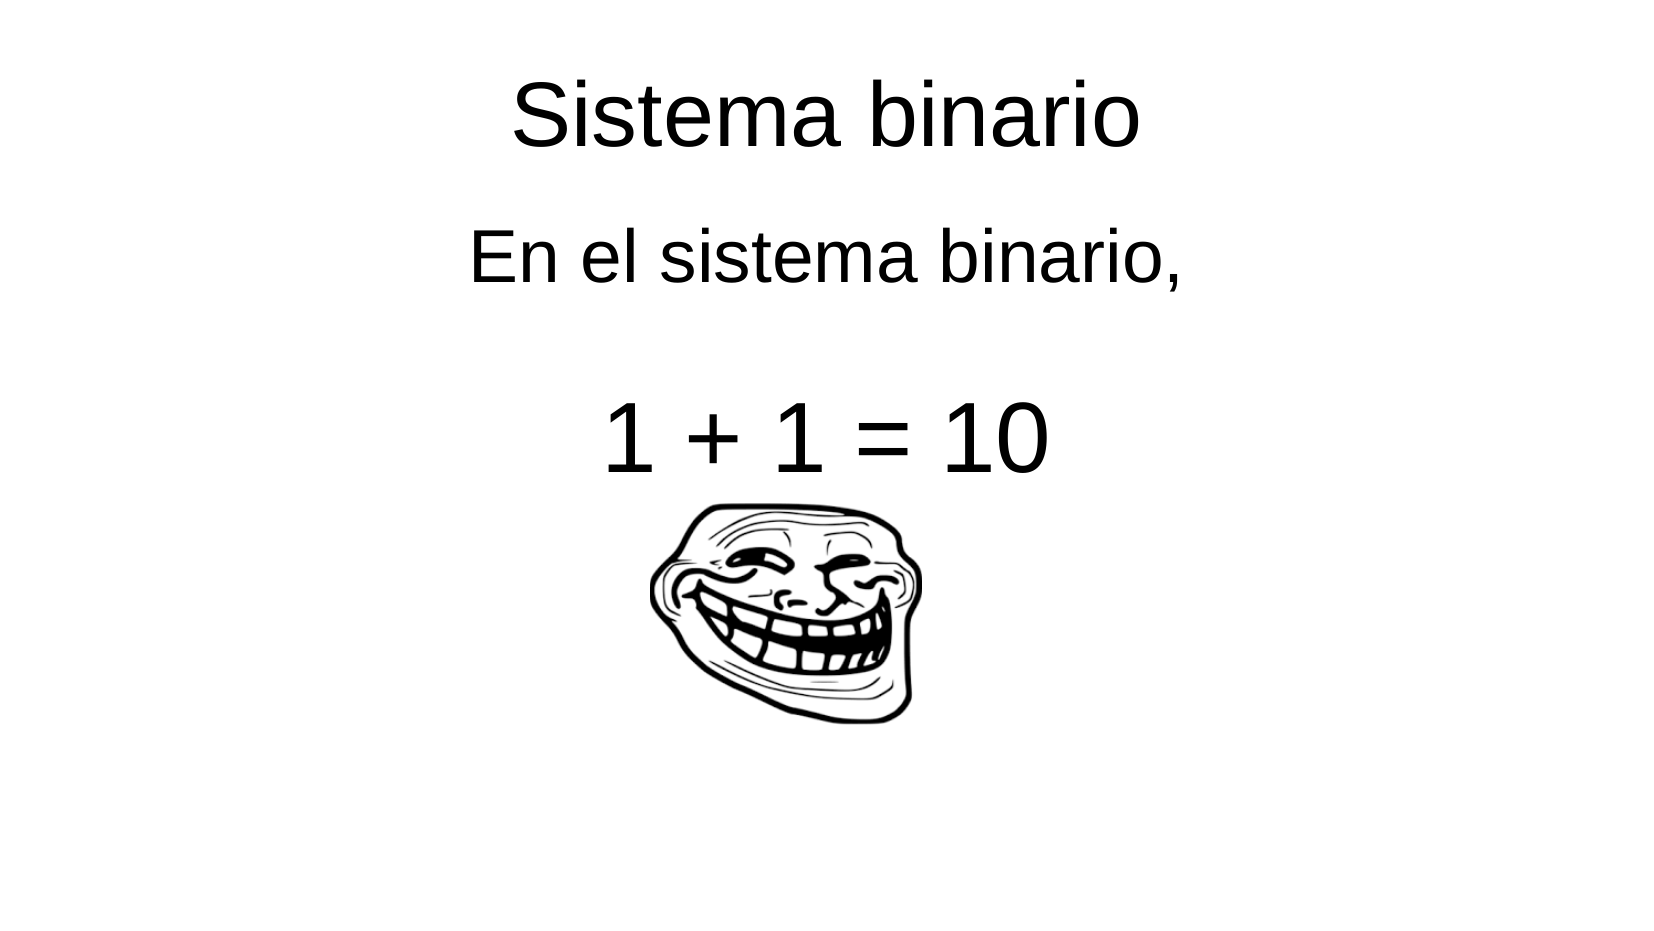

# Sistema binario
En el sistema binario,
1 + 1 = 10